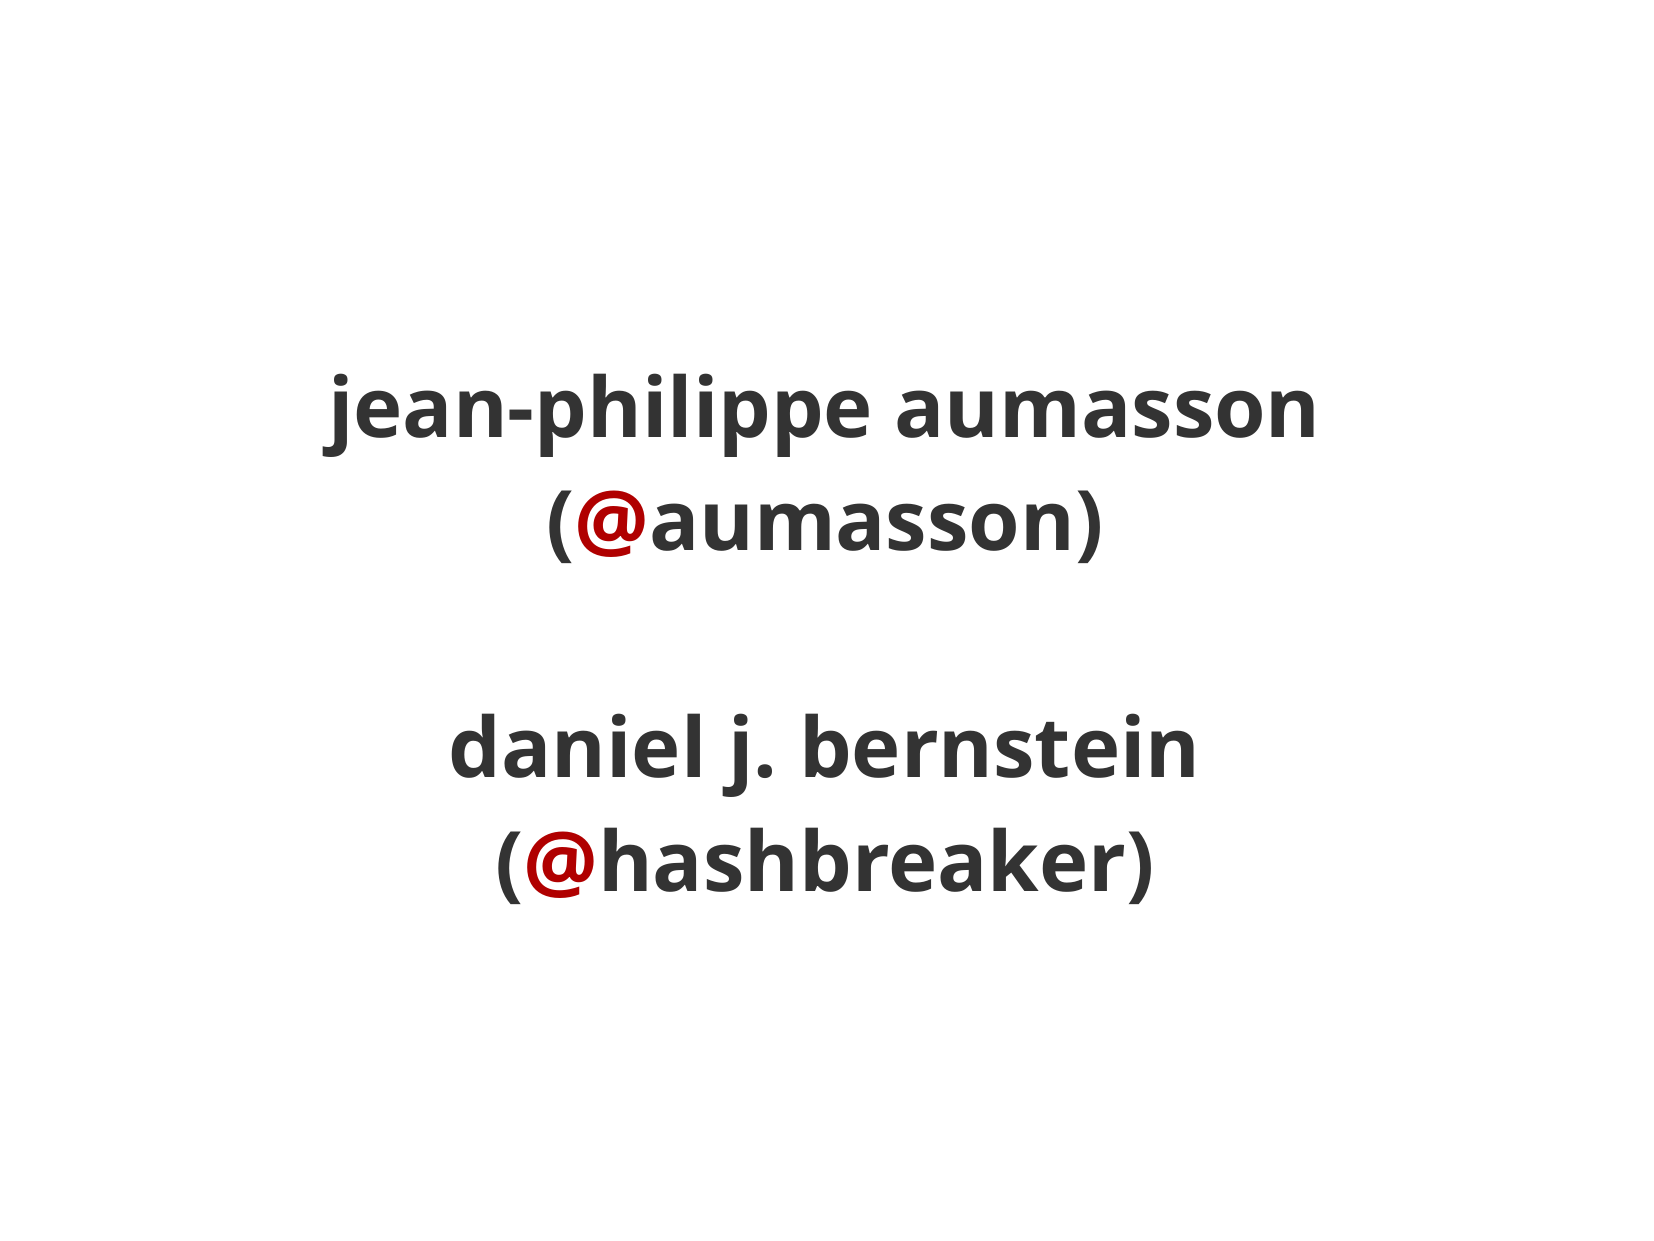

#
jean-philippe aumasson
(@aumasson)
daniel j. bernstein
(@hashbreaker)